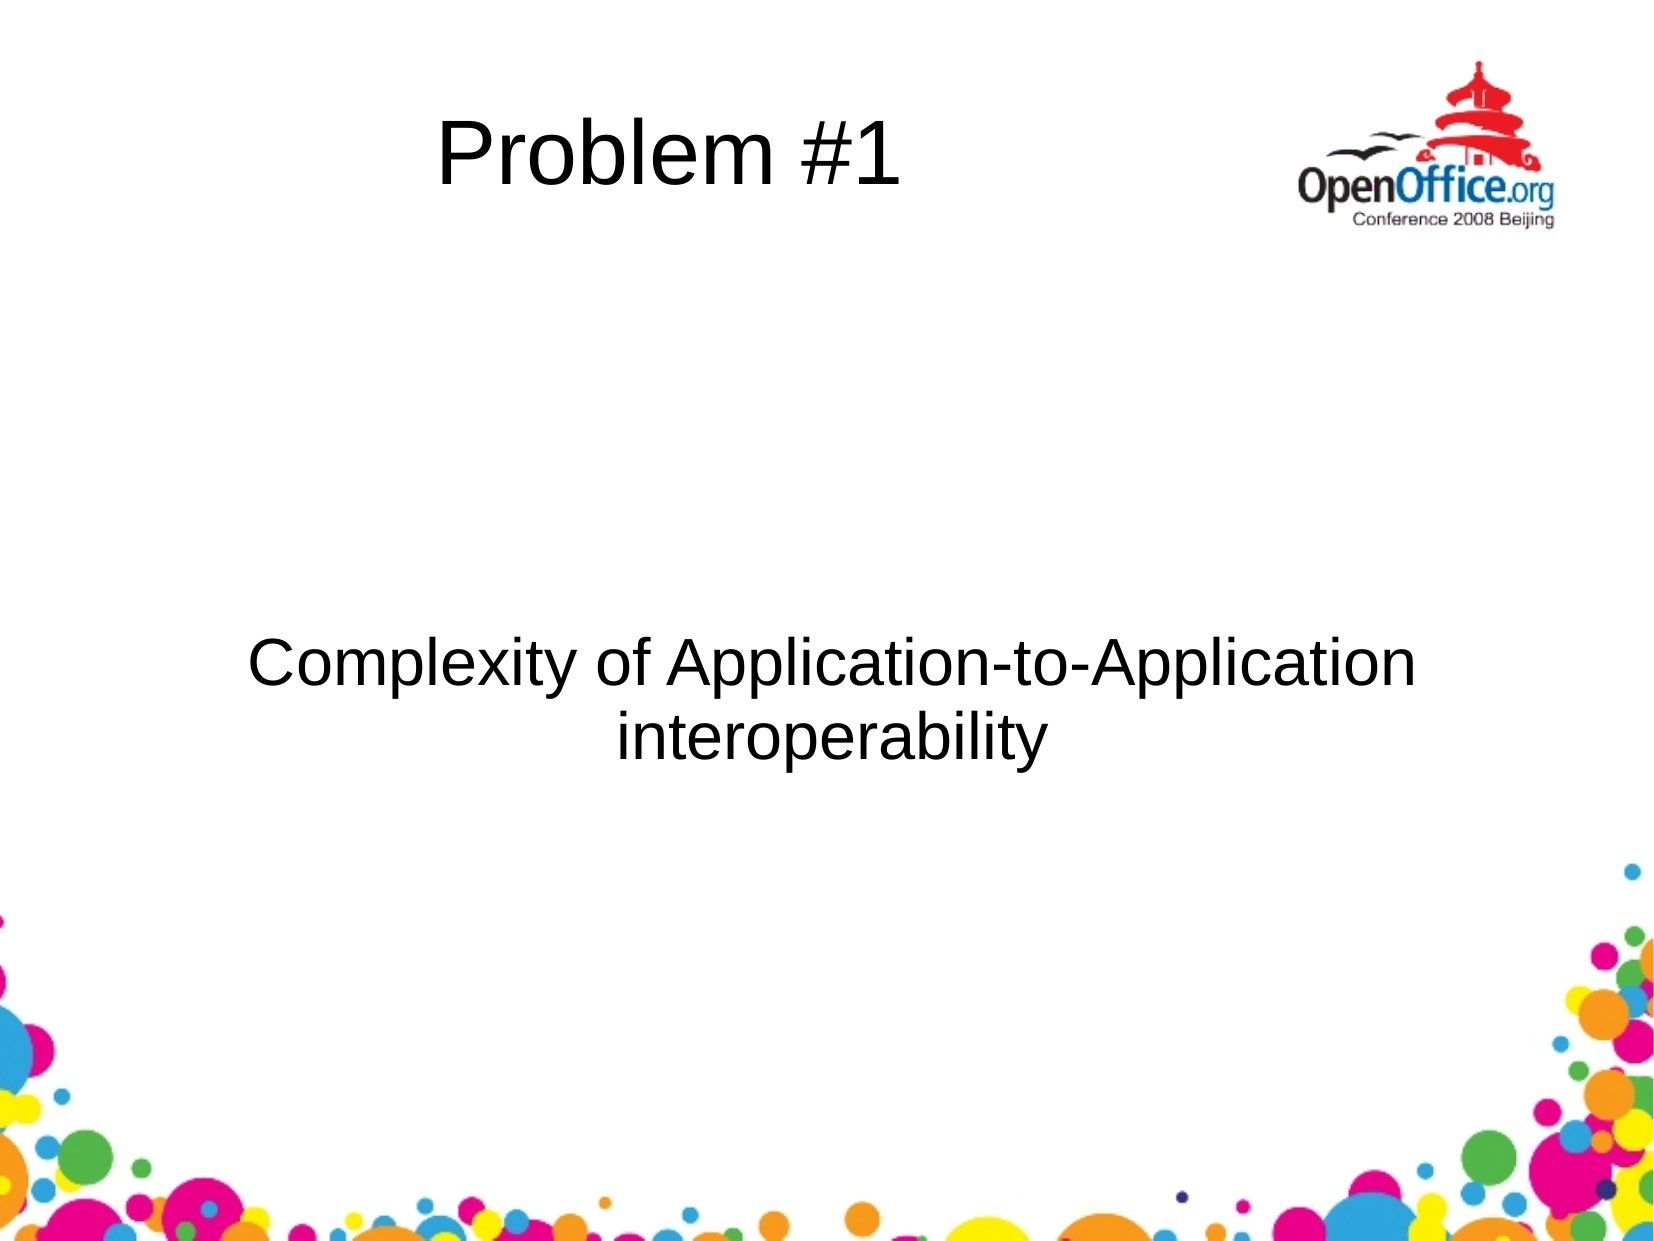

# Problem #1
Complexity of Application-to-Application interoperability